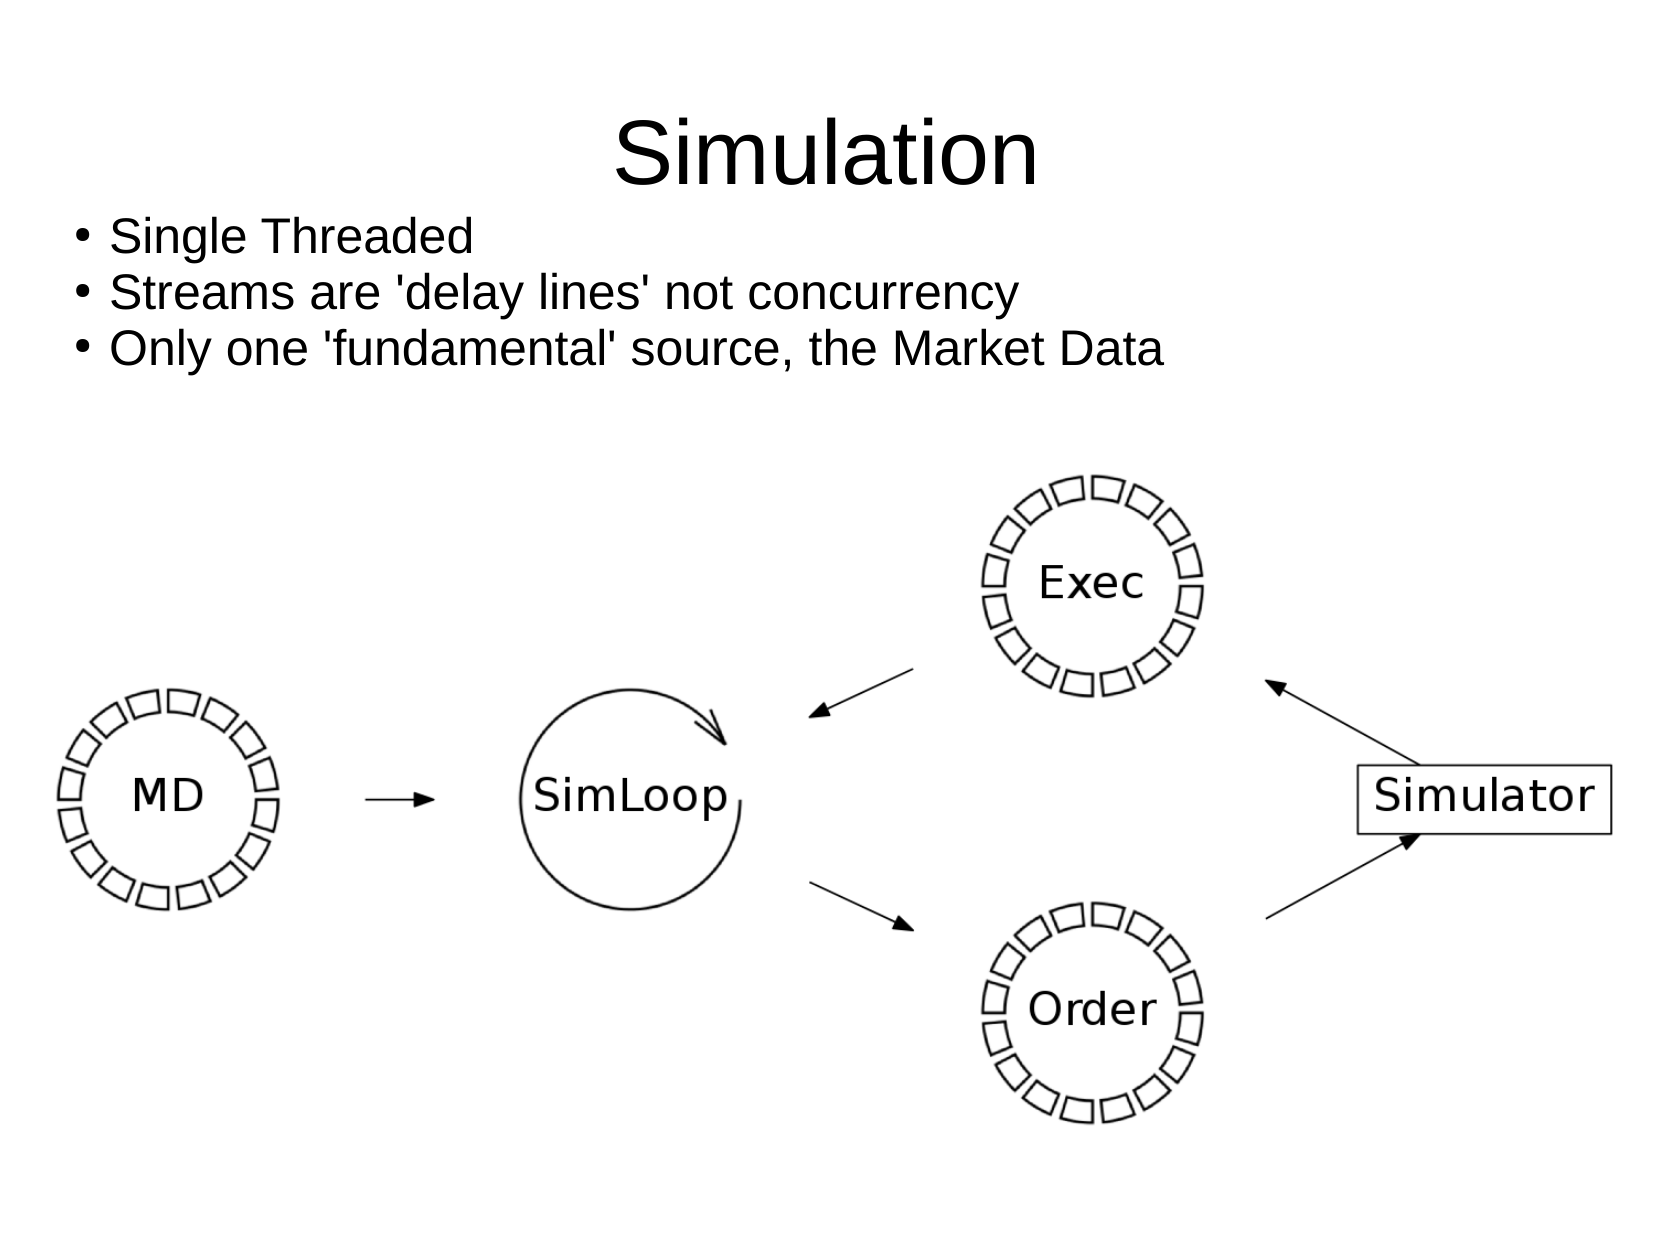

# Simulation
Single Threaded
Streams are 'delay lines' not concurrency
Only one 'fundamental' source, the Market Data